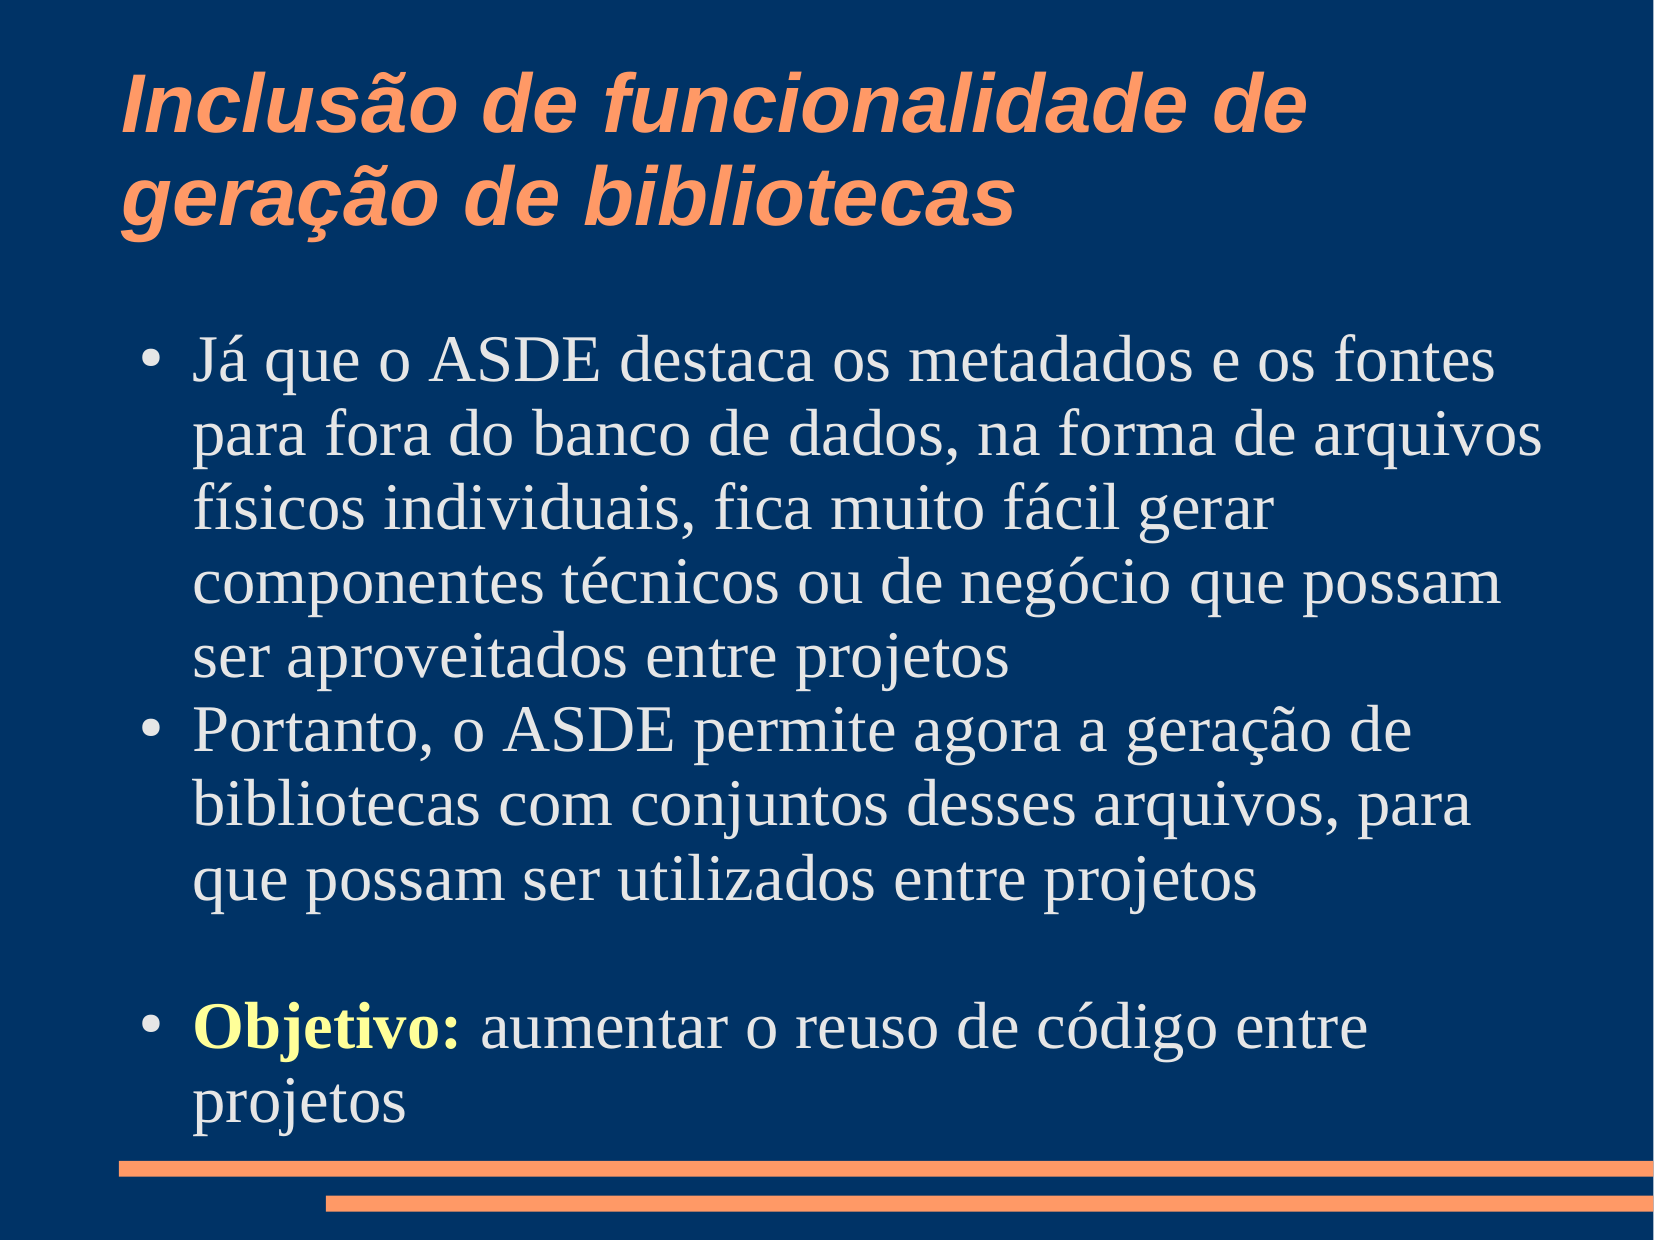

# Inclusão de funcionalidade de geração de bibliotecas
Já que o ASDE destaca os metadados e os fontes para fora do banco de dados, na forma de arquivos físicos individuais, fica muito fácil gerar componentes técnicos ou de negócio que possam ser aproveitados entre projetos
Portanto, o ASDE permite agora a geração de bibliotecas com conjuntos desses arquivos, para que possam ser utilizados entre projetos
Objetivo: aumentar o reuso de código entre projetos